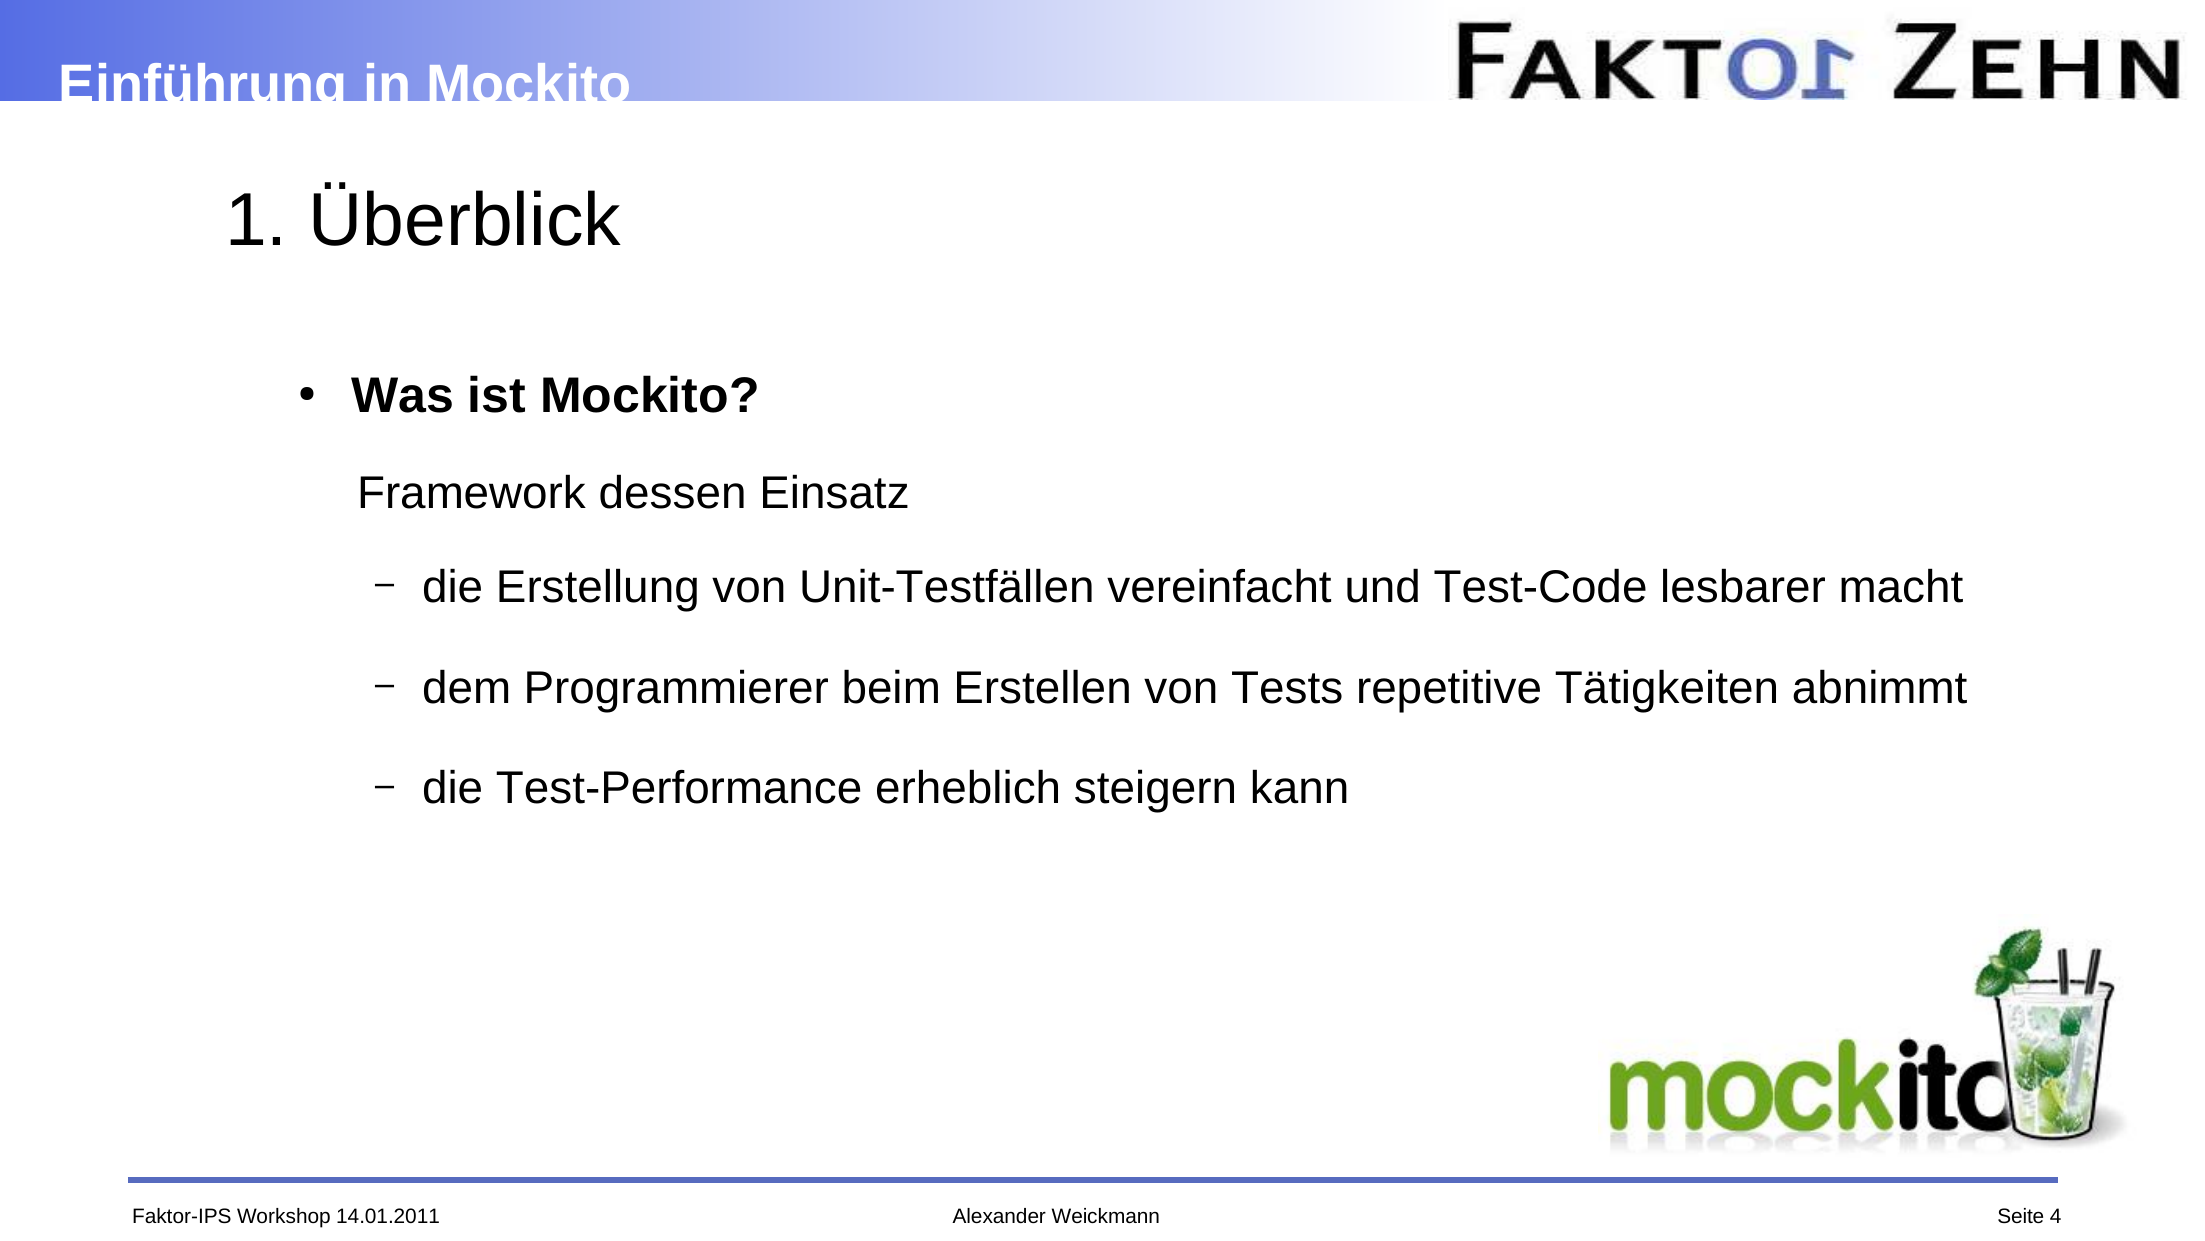

# 1. Überblick
Was ist Mockito?
 	Framework dessen Einsatz
die Erstellung von Unit-Testfällen vereinfacht und Test-Code lesbarer macht
dem Programmierer beim Erstellen von Tests repetitive Tätigkeiten abnimmt
die Test-Performance erheblich steigern kann